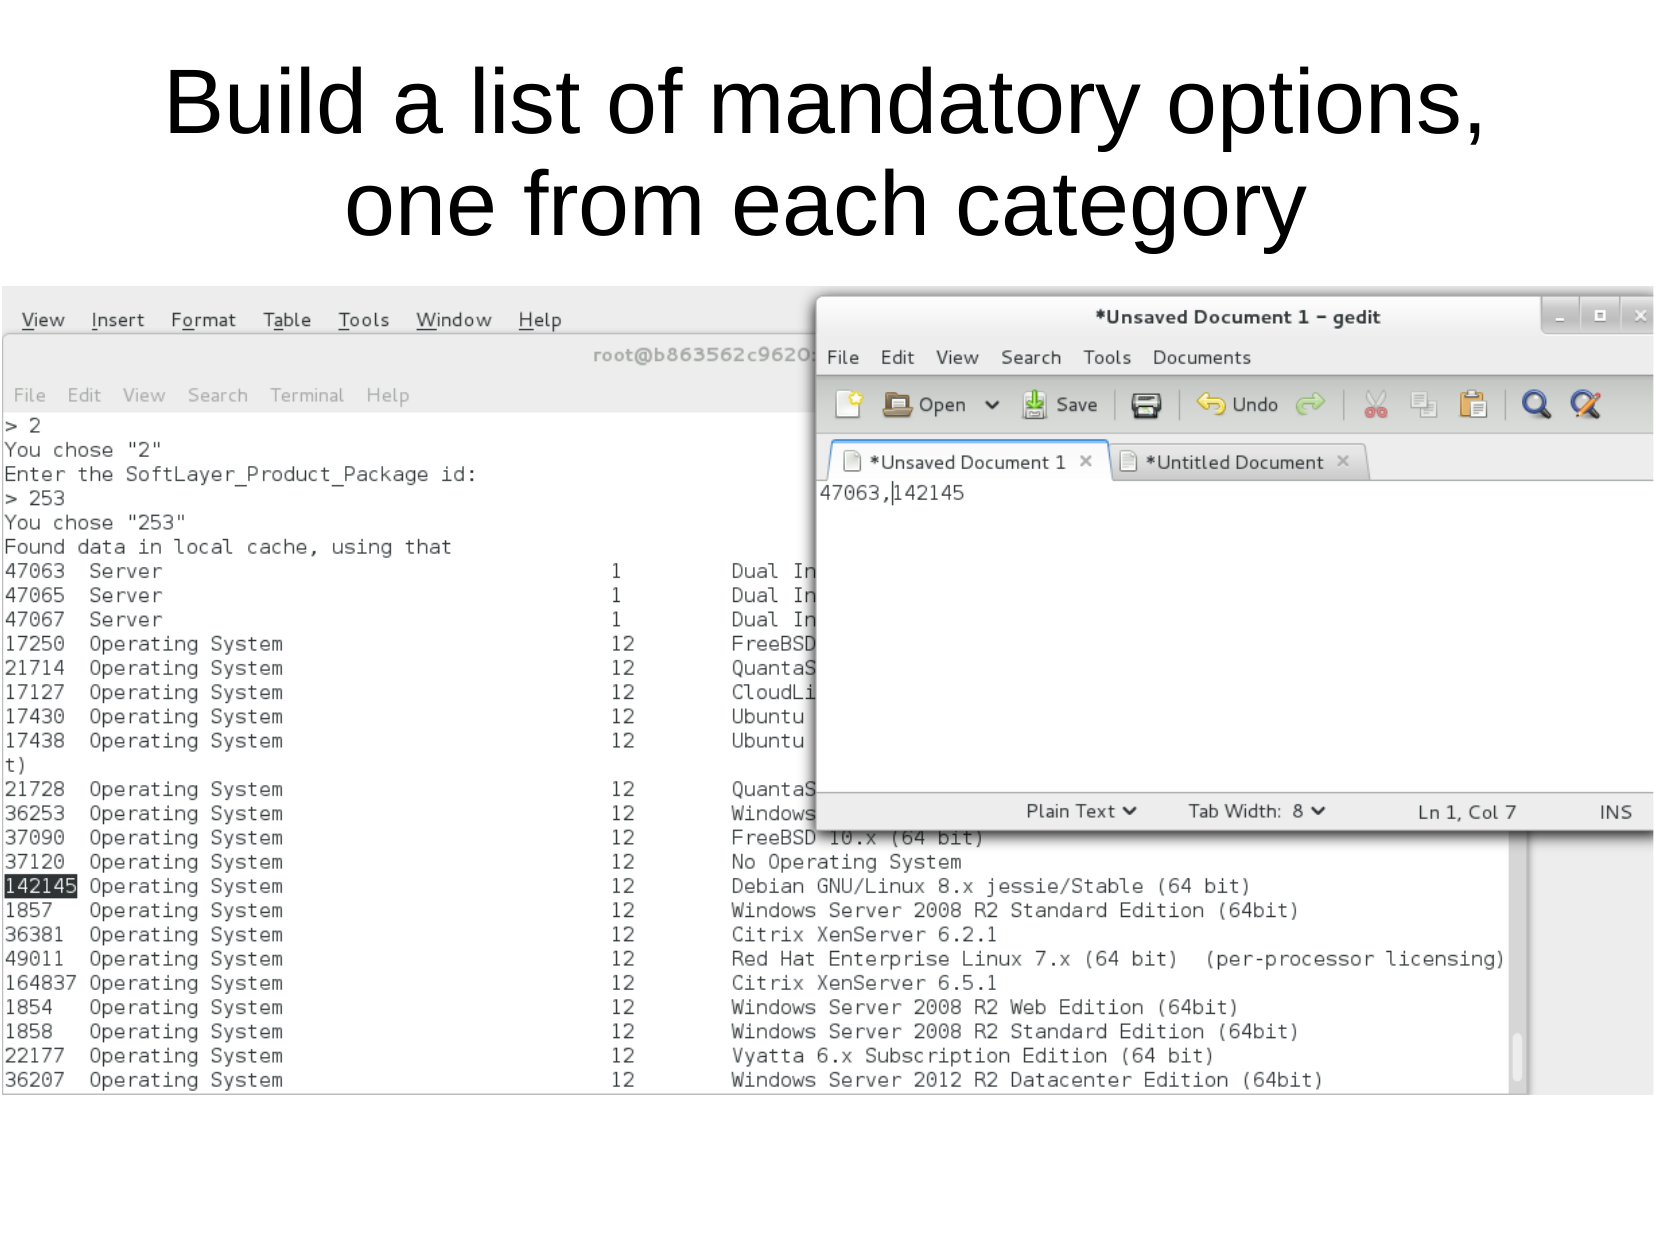

# Build a list of mandatory options, one from each category